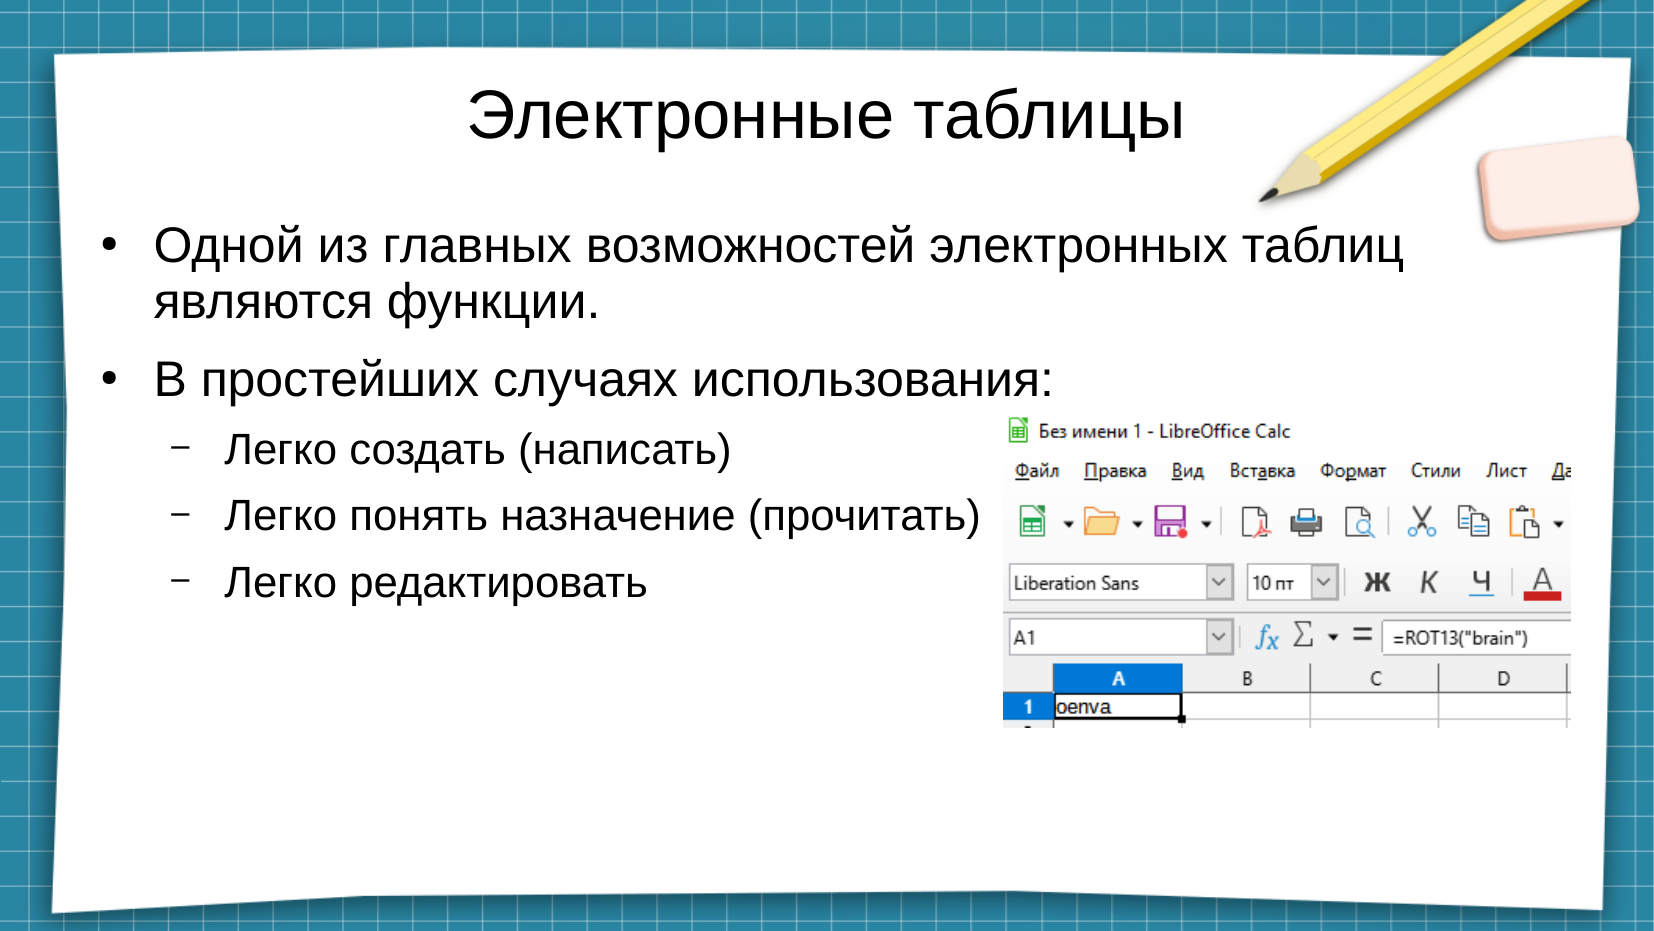

# Электронные таблицы
Одной из главных возможностей электронных таблиц являются функции.
В простейших случаях использования:
Легко создать (написать)
Легко понять назначение (прочитать)
Легко редактировать